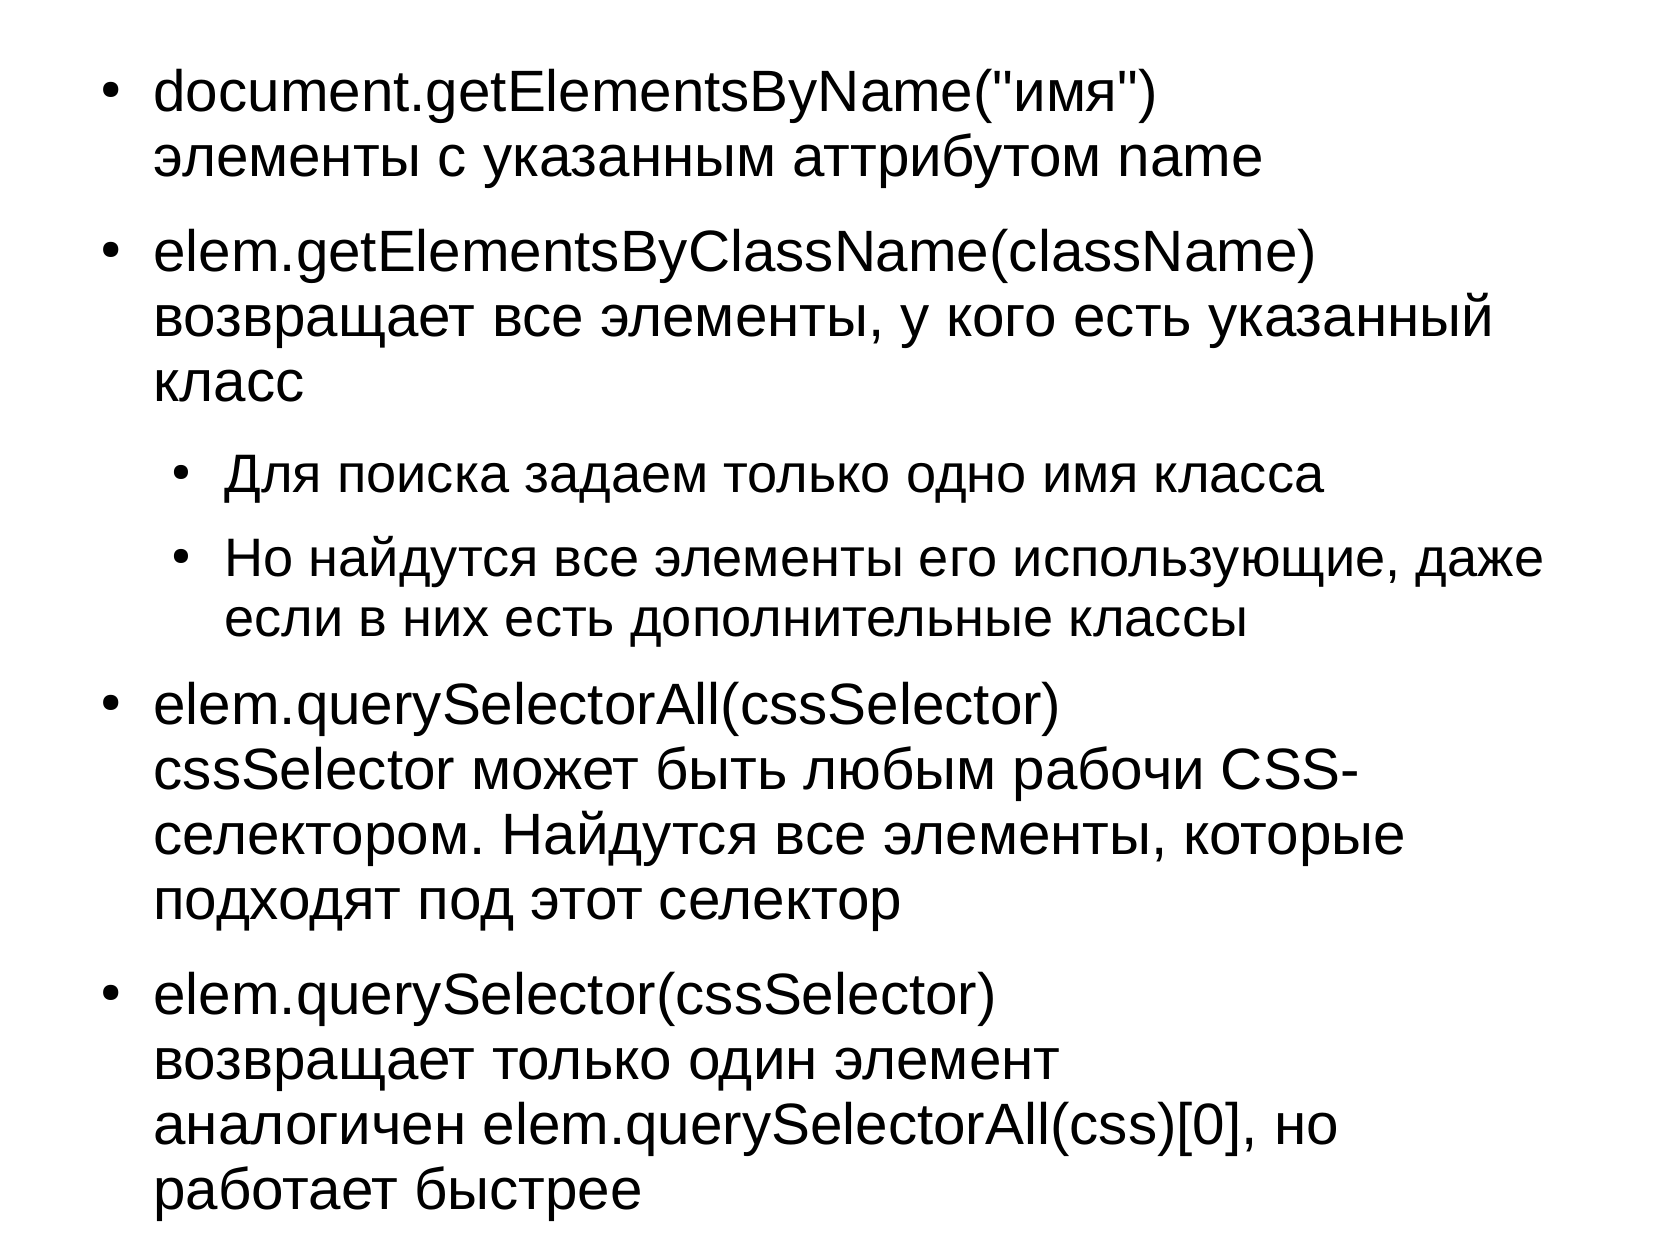

# document.getElementsByName("имя") элементы с указанным аттрибутом name
elem.getElementsByClassName(className)
возвращает все элементы, у кого есть указанный класс
Для поиска задаем только одно имя класса
Но найдутся все элементы его использующие, даже если в них есть дополнительные классы
elem.querySelectorAll(cssSelector)
cssSelector может быть любым рабочи CSS-селектором. Найдутся все элементы, которые подходят под этот селектор
elem.querySelector(cssSelector)
возвращает только один элемент
аналогичен elem.querySelectorAll(css)[0], но работает быстрее